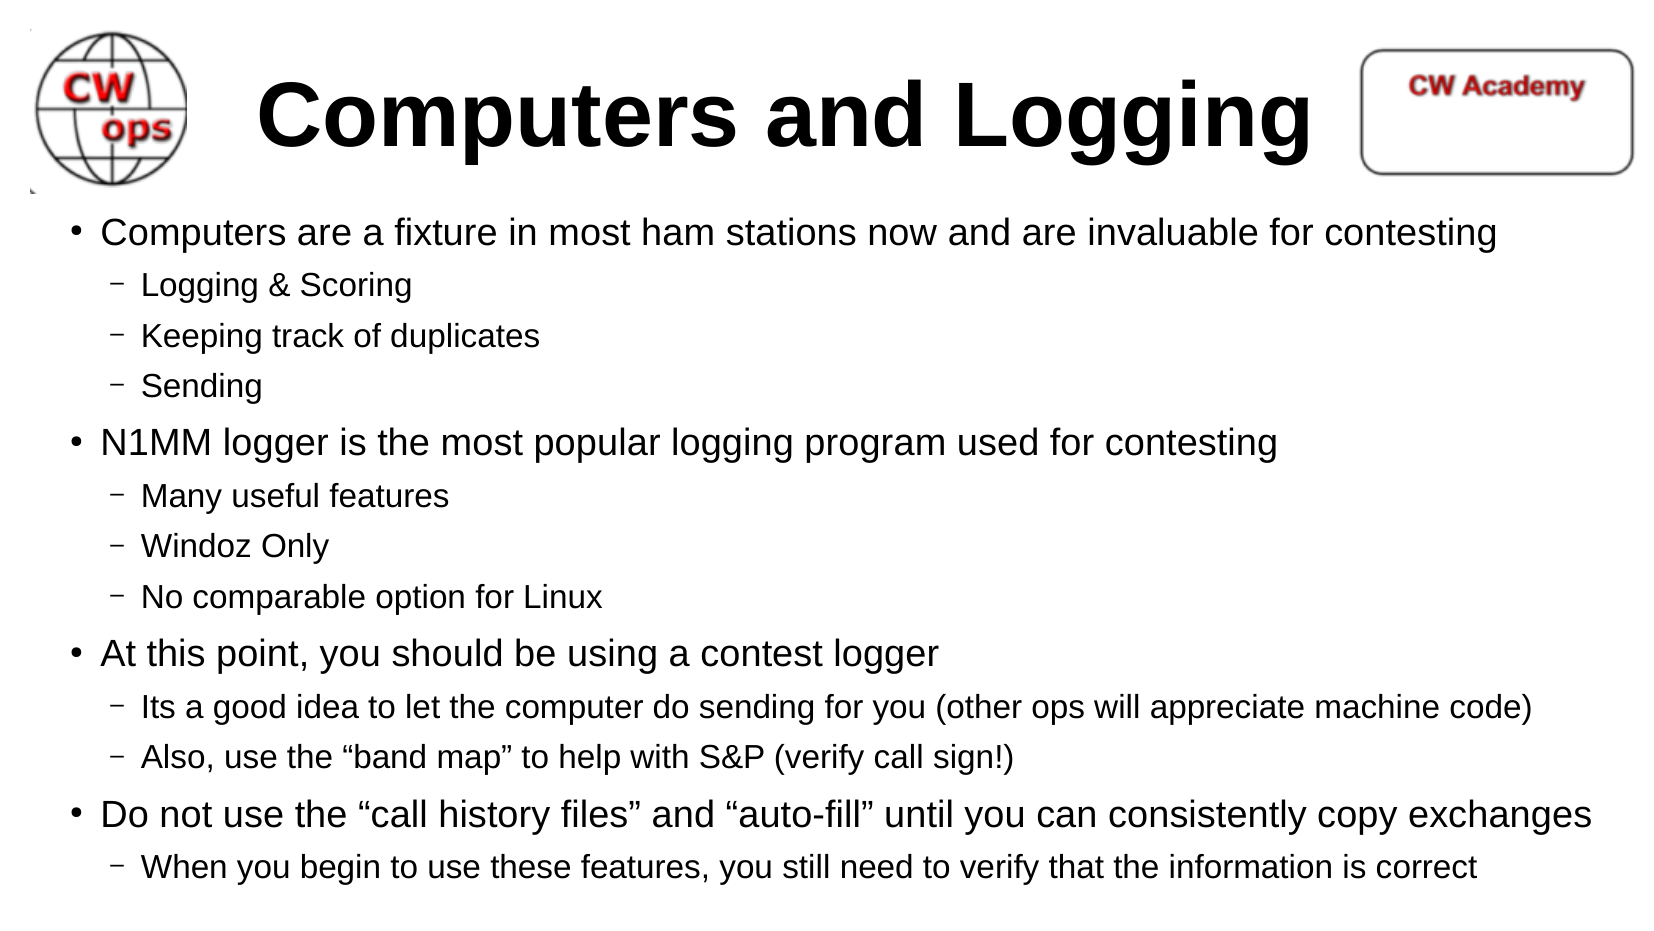

# Computers and Logging
Computers are a fixture in most ham stations now and are invaluable for contesting
Logging & Scoring
Keeping track of duplicates
Sending
N1MM logger is the most popular logging program used for contesting
Many useful features
Windoz Only
No comparable option for Linux
At this point, you should be using a contest logger
Its a good idea to let the computer do sending for you (other ops will appreciate machine code)
Also, use the “band map” to help with S&P (verify call sign!)
Do not use the “call history files” and “auto-fill” until you can consistently copy exchanges
When you begin to use these features, you still need to verify that the information is correct